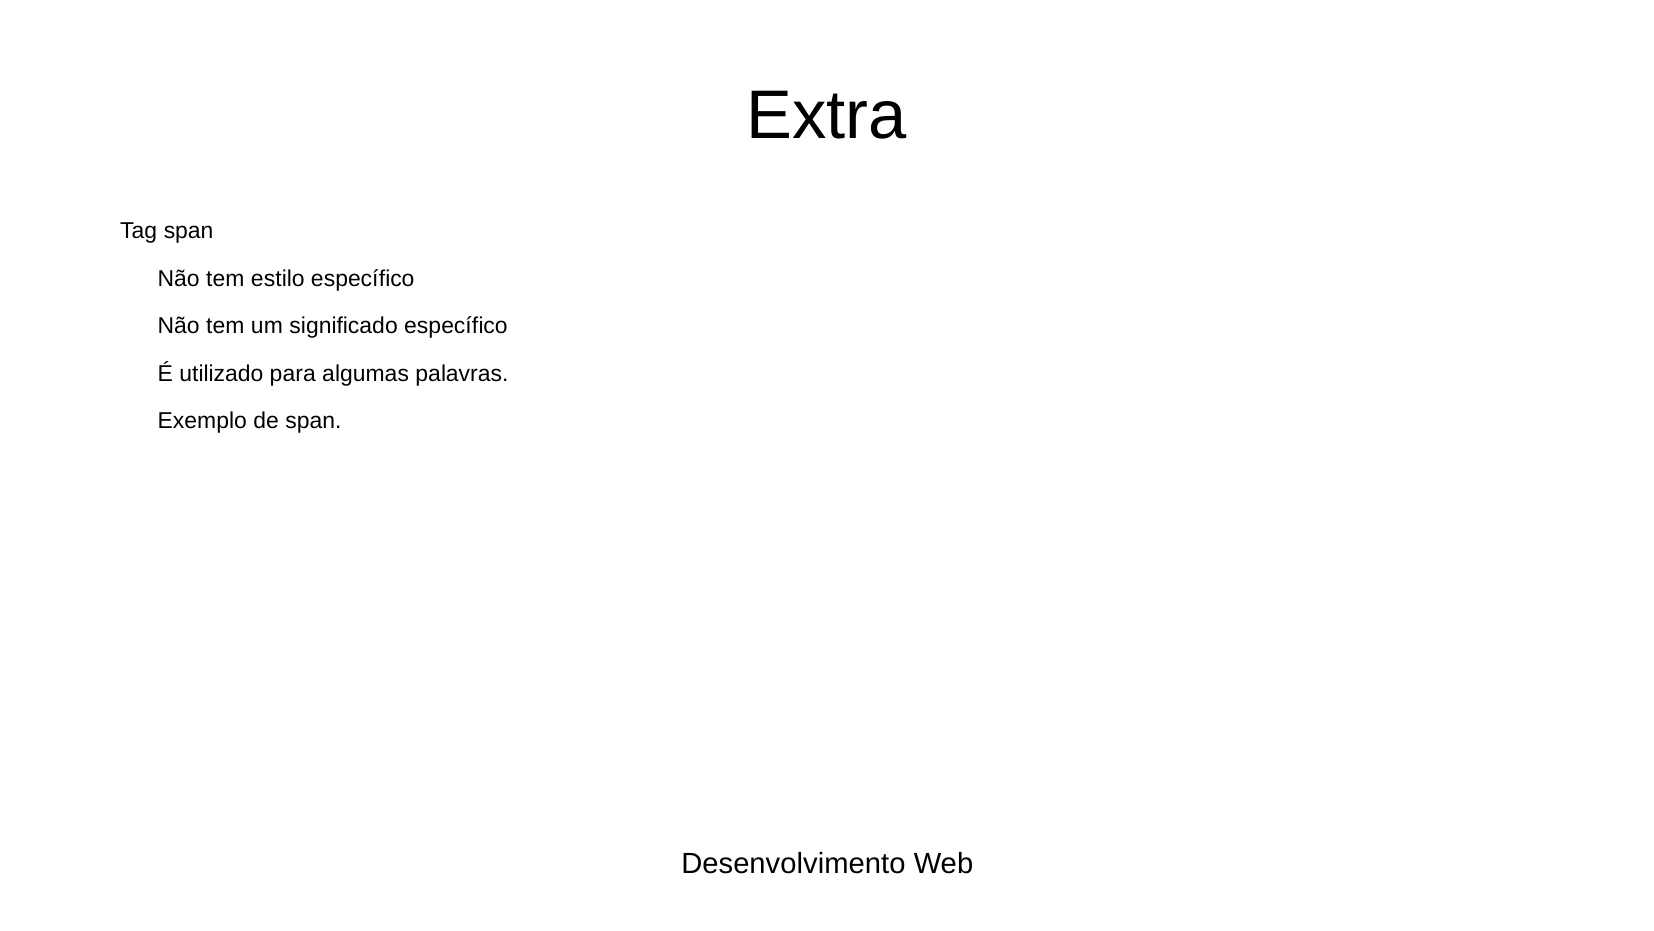

# Extra
Tag span
Não tem estilo específico
Não tem um significado específico
É utilizado para algumas palavras.
Exemplo de span.
Desenvolvimento Web